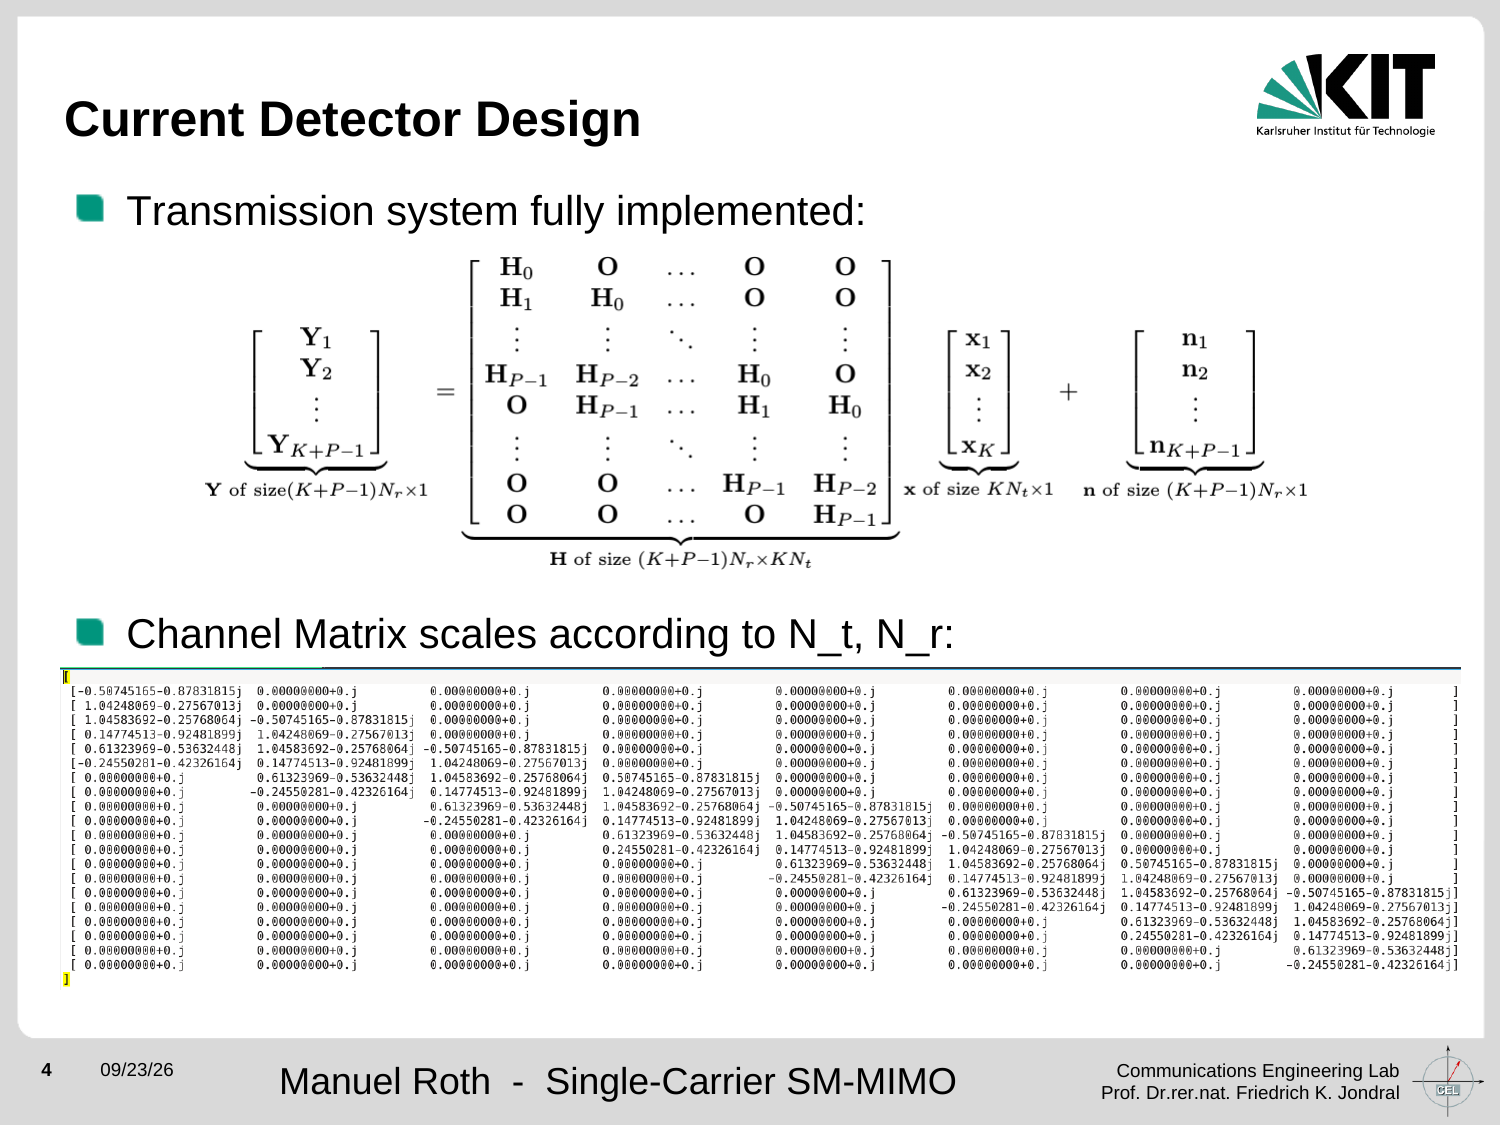

# Current Detector Design
Transmission system fully implemented:
Channel Matrix scales according to N_t, N_r:
Manuel Roth - Single-Carrier SM-MIMO